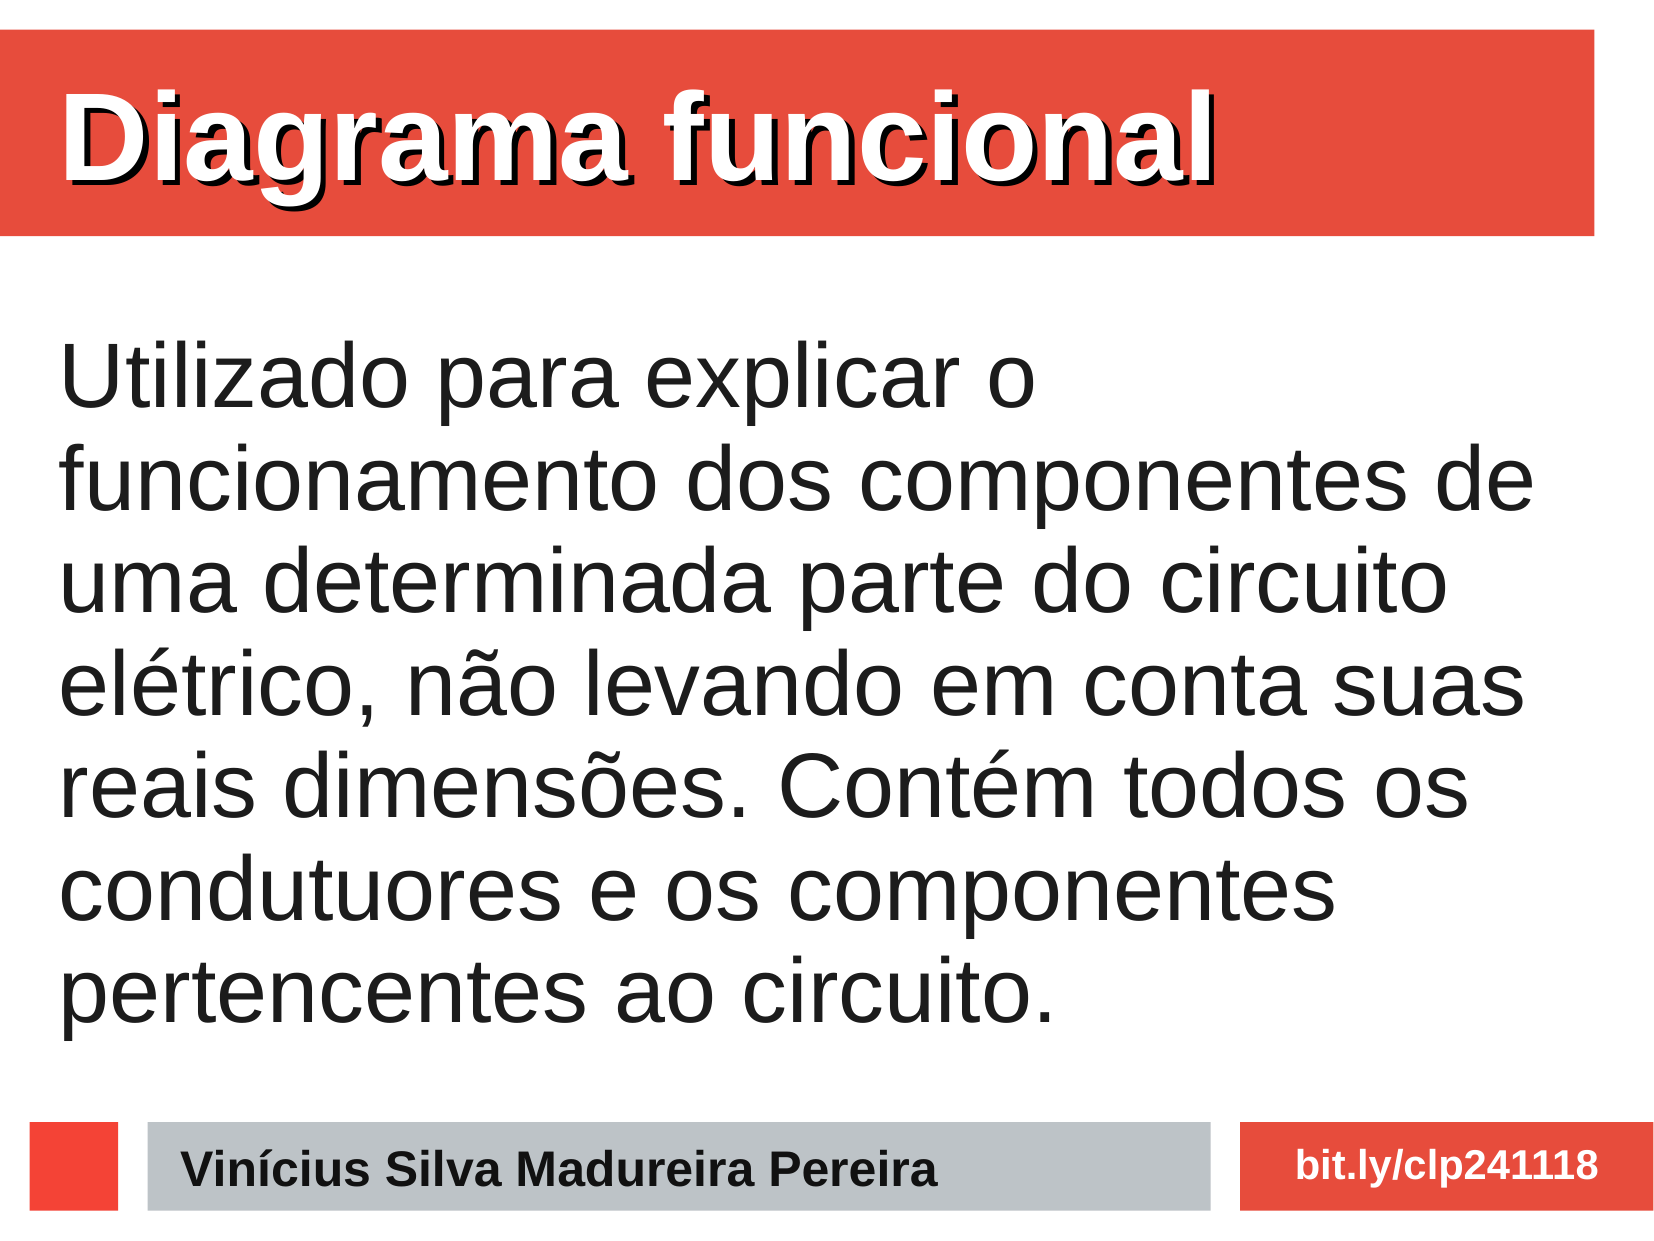

# Diagrama funcional
Utilizado para explicar o funcionamento dos componentes de uma determinada parte do circuito elétrico, não levando em conta suas reais dimensões. Contém todos os condutuores e os componentes pertencentes ao circuito.
Vinícius Silva Madureira Pereira
bit.ly/clp241118